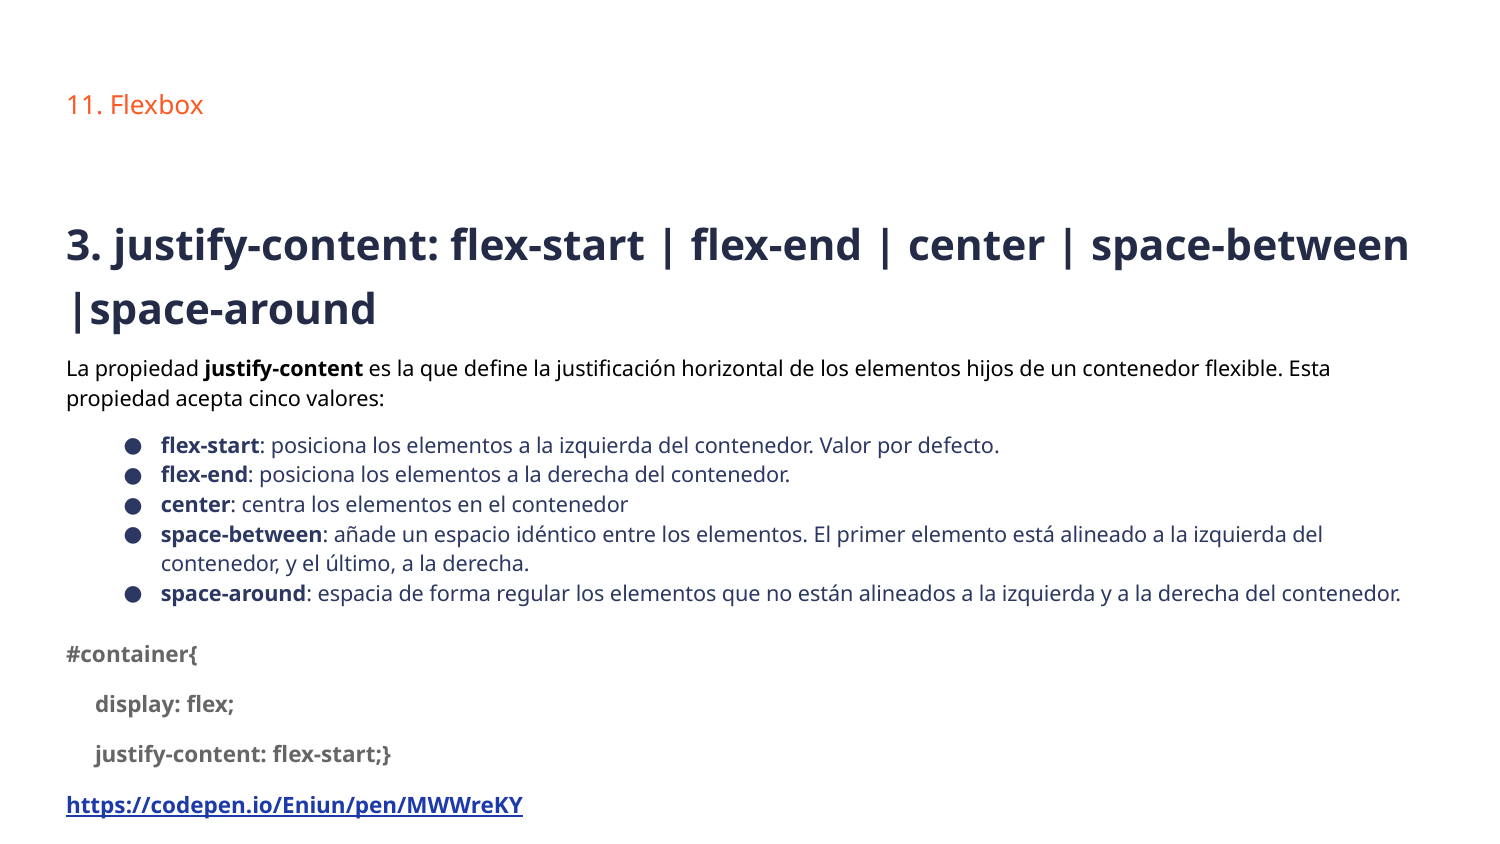

# 11. Flexbox
3. justify-content: flex-start | flex-end | center | space-between |space-around
La propiedad justify-content es la que define la justificación horizontal de los elementos hijos de un contenedor flexible. Esta propiedad acepta cinco valores:
flex-start: posiciona los elementos a la izquierda del contenedor. Valor por defecto.
flex-end: posiciona los elementos a la derecha del contenedor.
center: centra los elementos en el contenedor
space-between: añade un espacio idéntico entre los elementos. El primer elemento está alineado a la izquierda del contenedor, y el último, a la derecha.
space-around: espacia de forma regular los elementos que no están alineados a la izquierda y a la derecha del contenedor.
#container{
 display: flex;
 justify-content: flex-start;}
https://codepen.io/Eniun/pen/MWWreKY